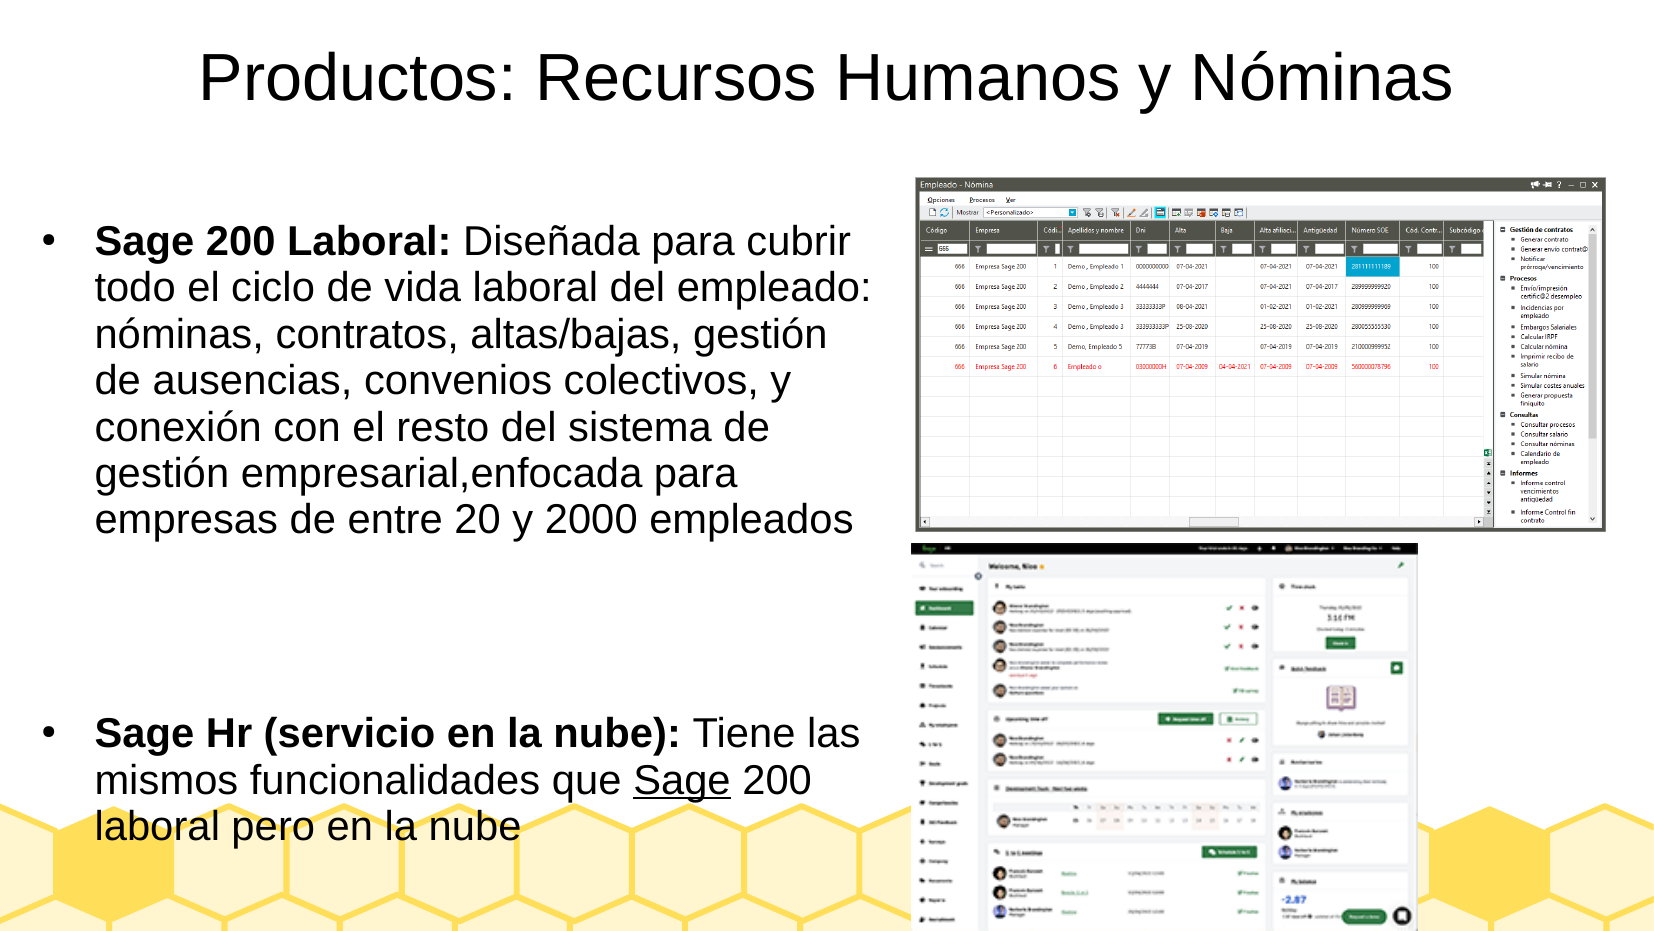

# Productos: Recursos Humanos y Nóminas
Sage 200 Laboral: Diseñada para cubrir todo el ciclo de vida laboral del empleado: nóminas, contratos, altas/bajas, gestión de ausencias, convenios colectivos, y conexión con el resto del sistema de gestión empresarial,enfocada para empresas de entre 20 y 2000 empleados
Sage Hr (servicio en la nube): Tiene las mismos funcionalidades que Sage 200 laboral pero en la nube